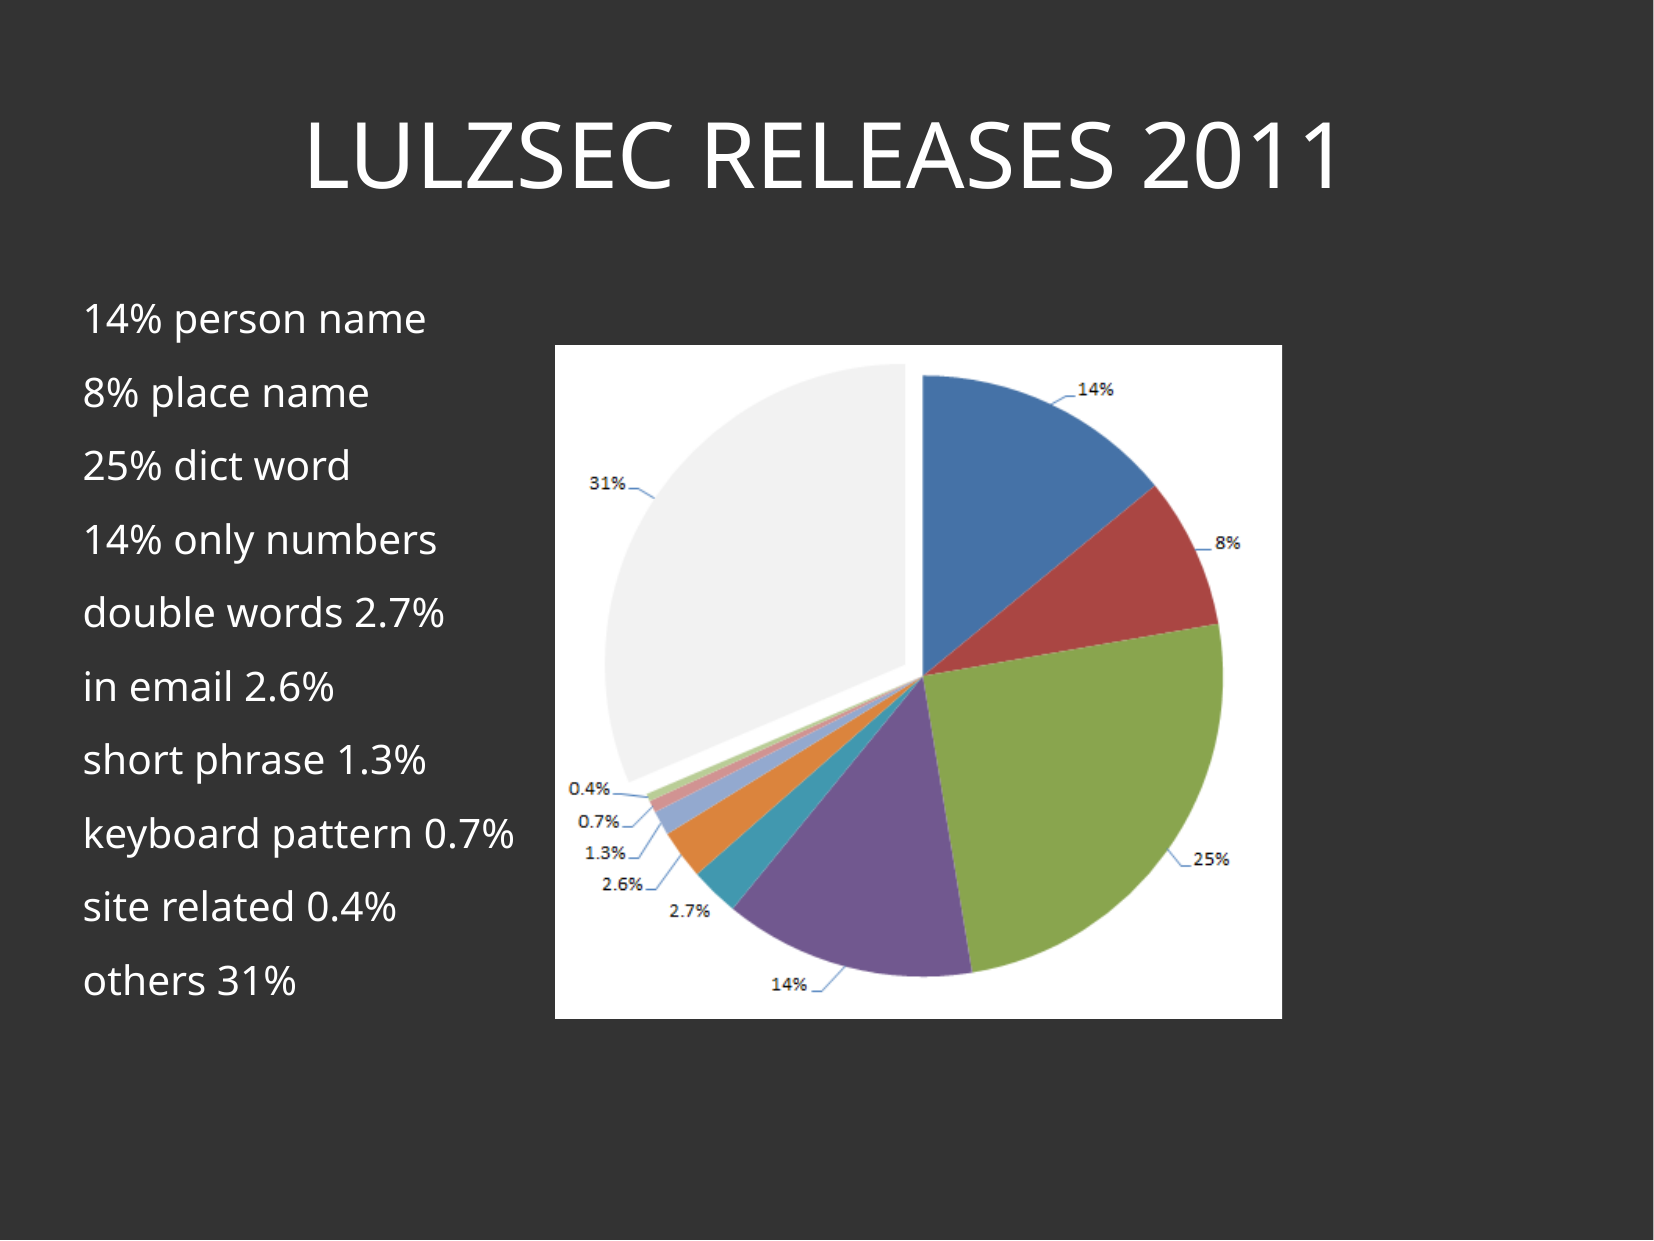

# LULZSEC RELEASES 2011
14% person name
8% place name
25% dict word
14% only numbers
double words 2.7%
in email 2.6%
short phrase 1.3%
keyboard pattern 0.7%
site related 0.4%
others 31%